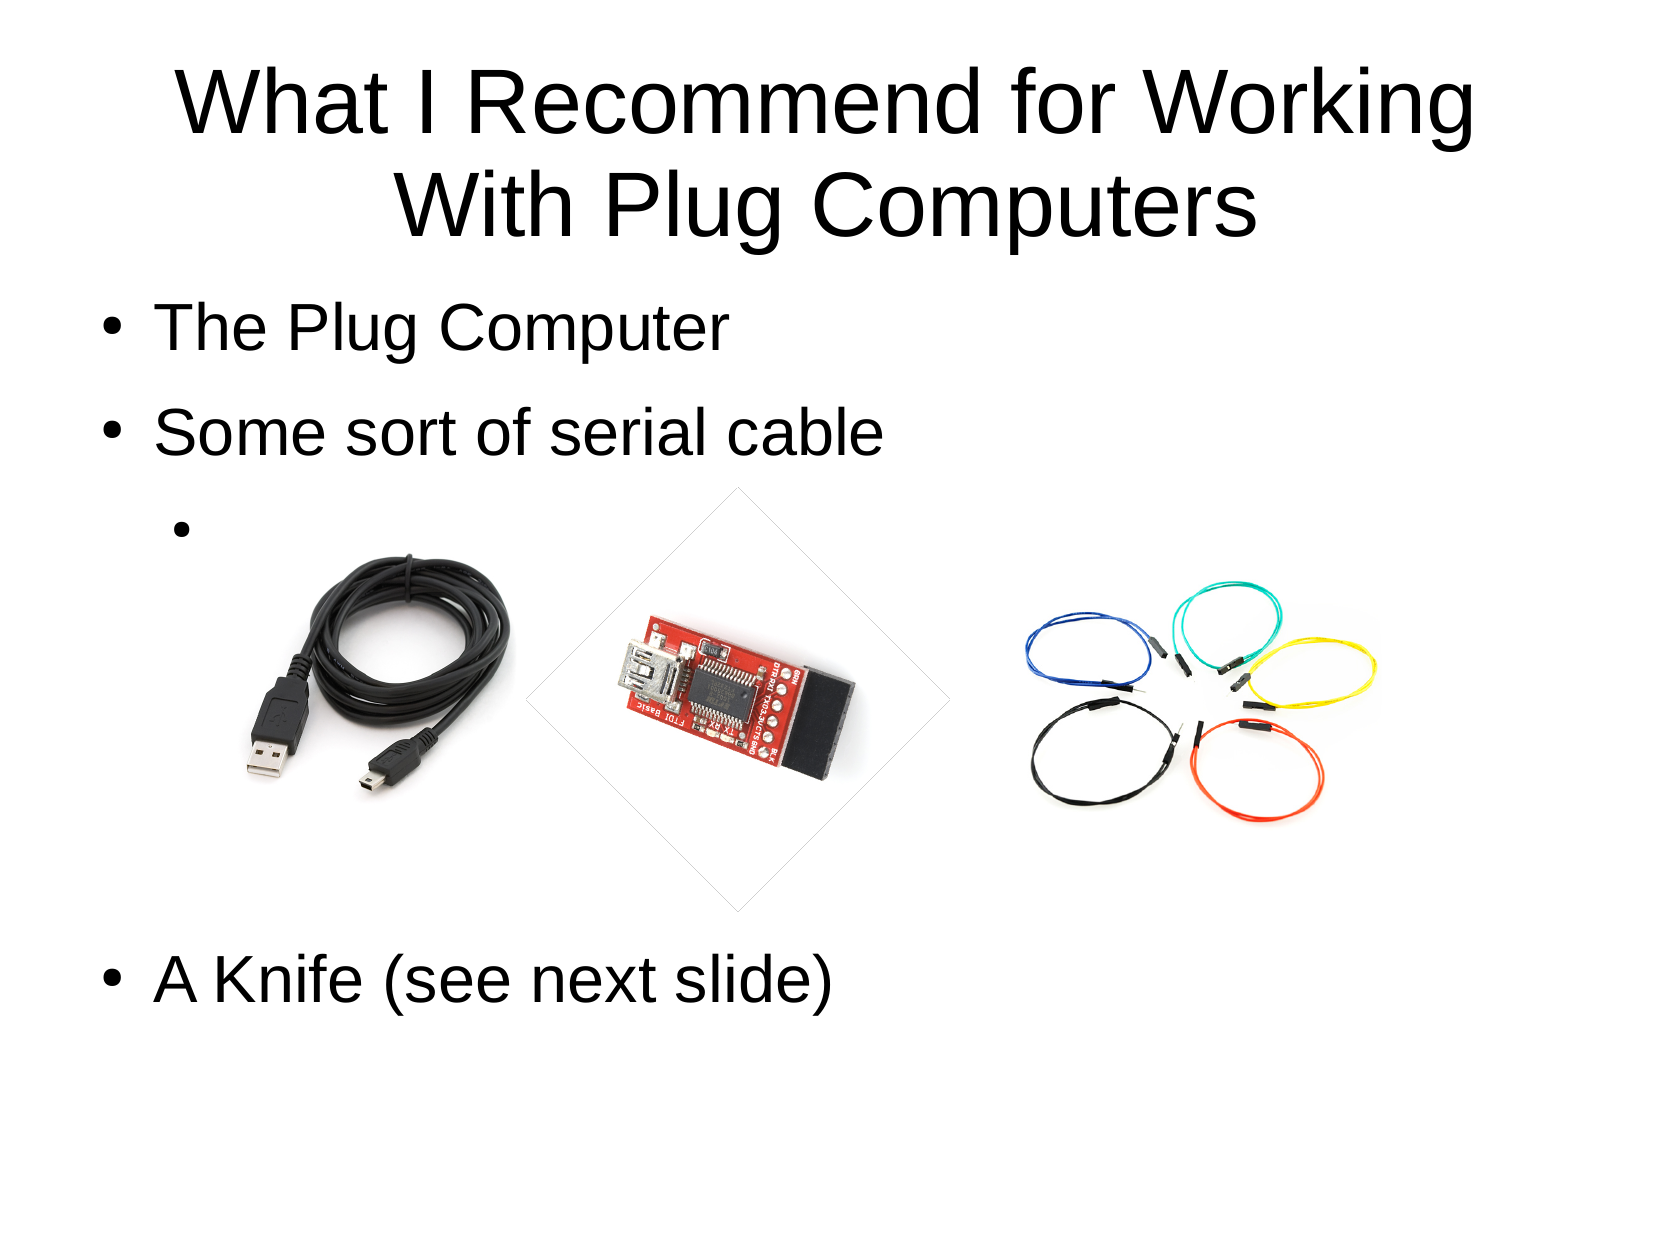

# What I Recommend for Working With Plug Computers
The Plug Computer
Some sort of serial cable
A Knife (see next slide)